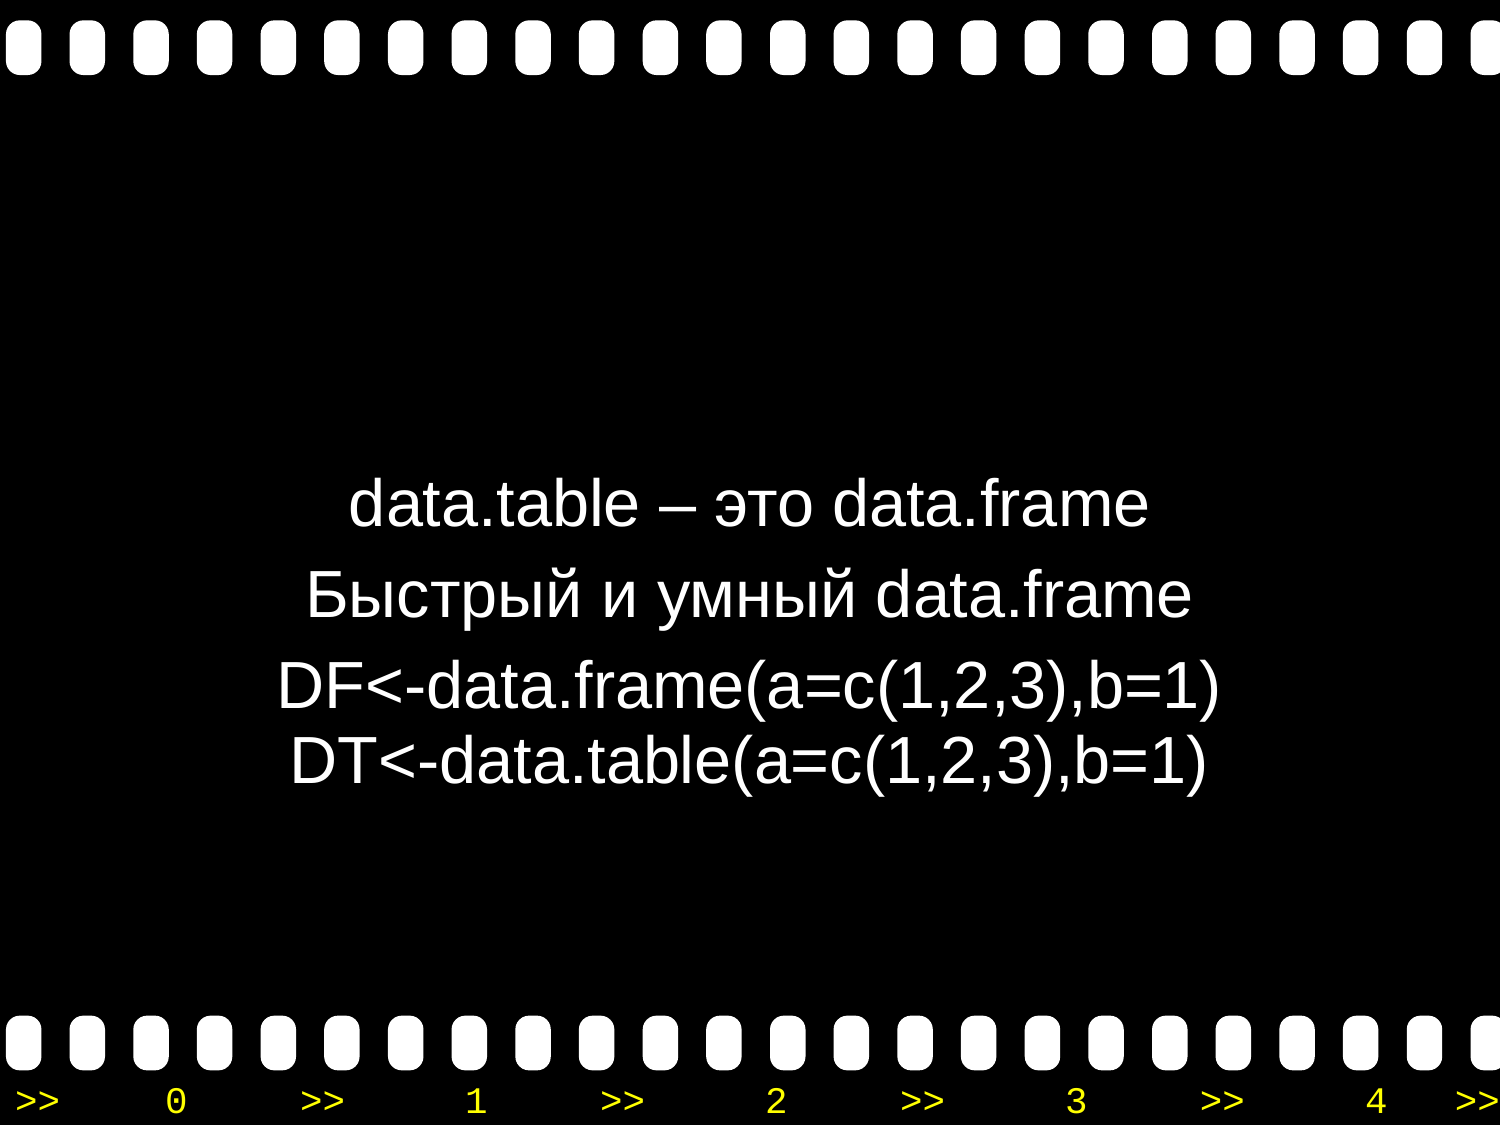

# data.table – это data.frame
Быстрый и умный data.frame
DF<-data.frame(a=c(1,2,3),b=1)
DT<-data.table(a=c(1,2,3),b=1)